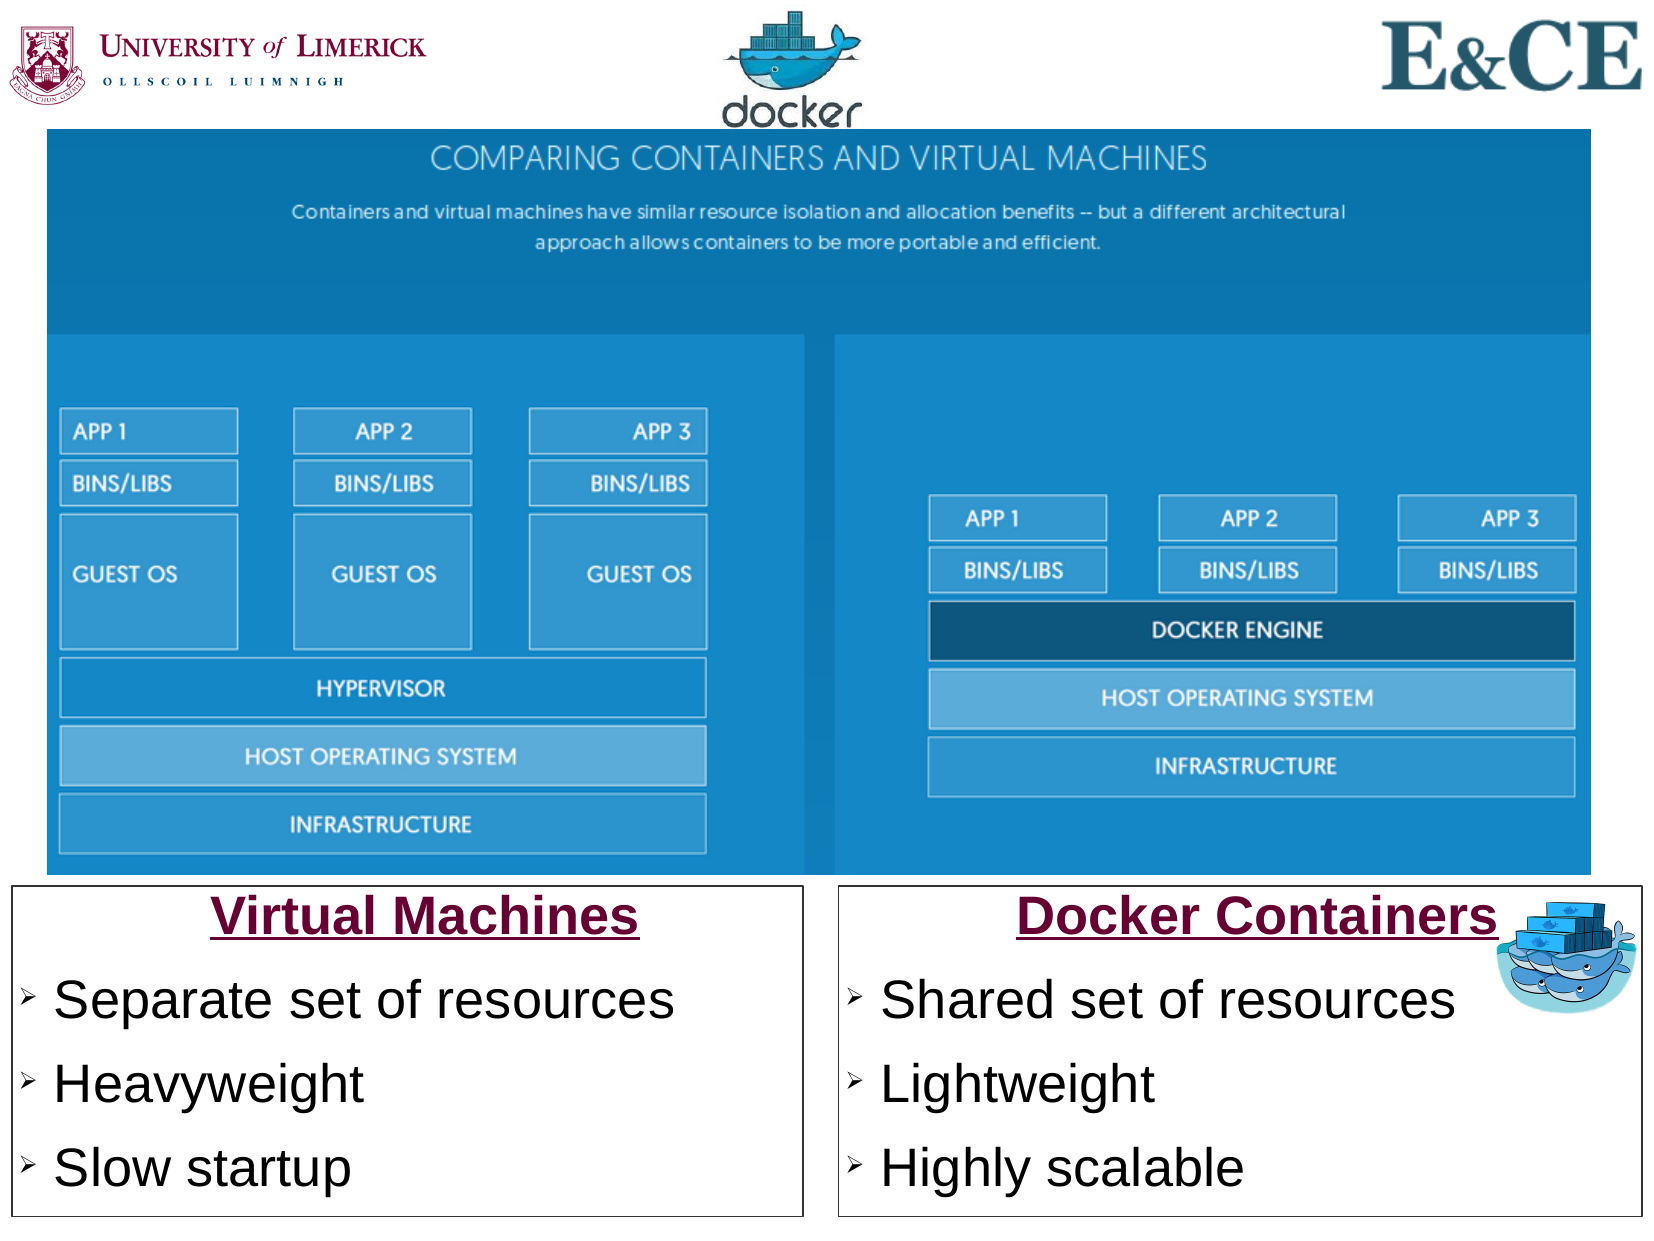

Virtual Machines
Separate set of resources
Heavyweight
Slow startup
Docker Containers
Shared set of resources
Lightweight
Highly scalable